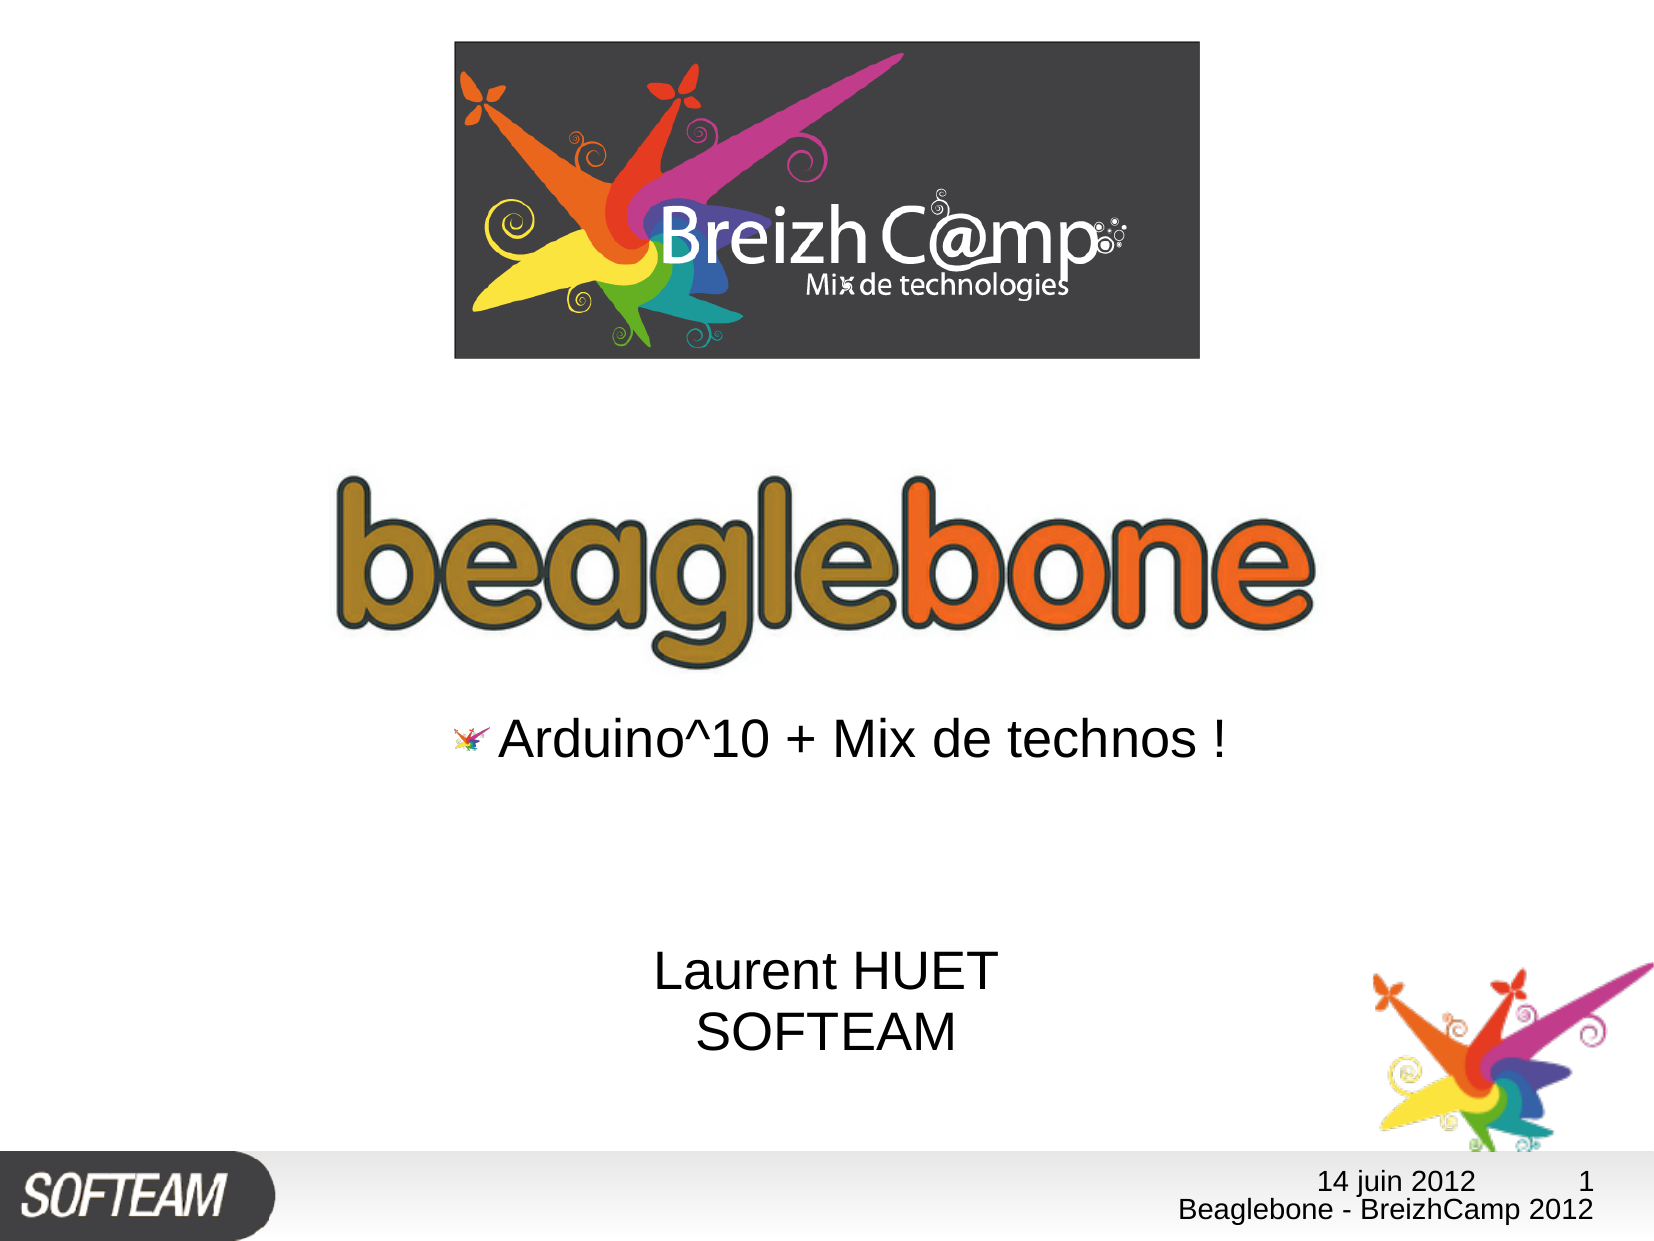

#
Arduino^10 + Mix de technos !
Laurent HUET
SOFTEAM
14 juin 2012
1
Beaglebone - BreizhCamp 2012